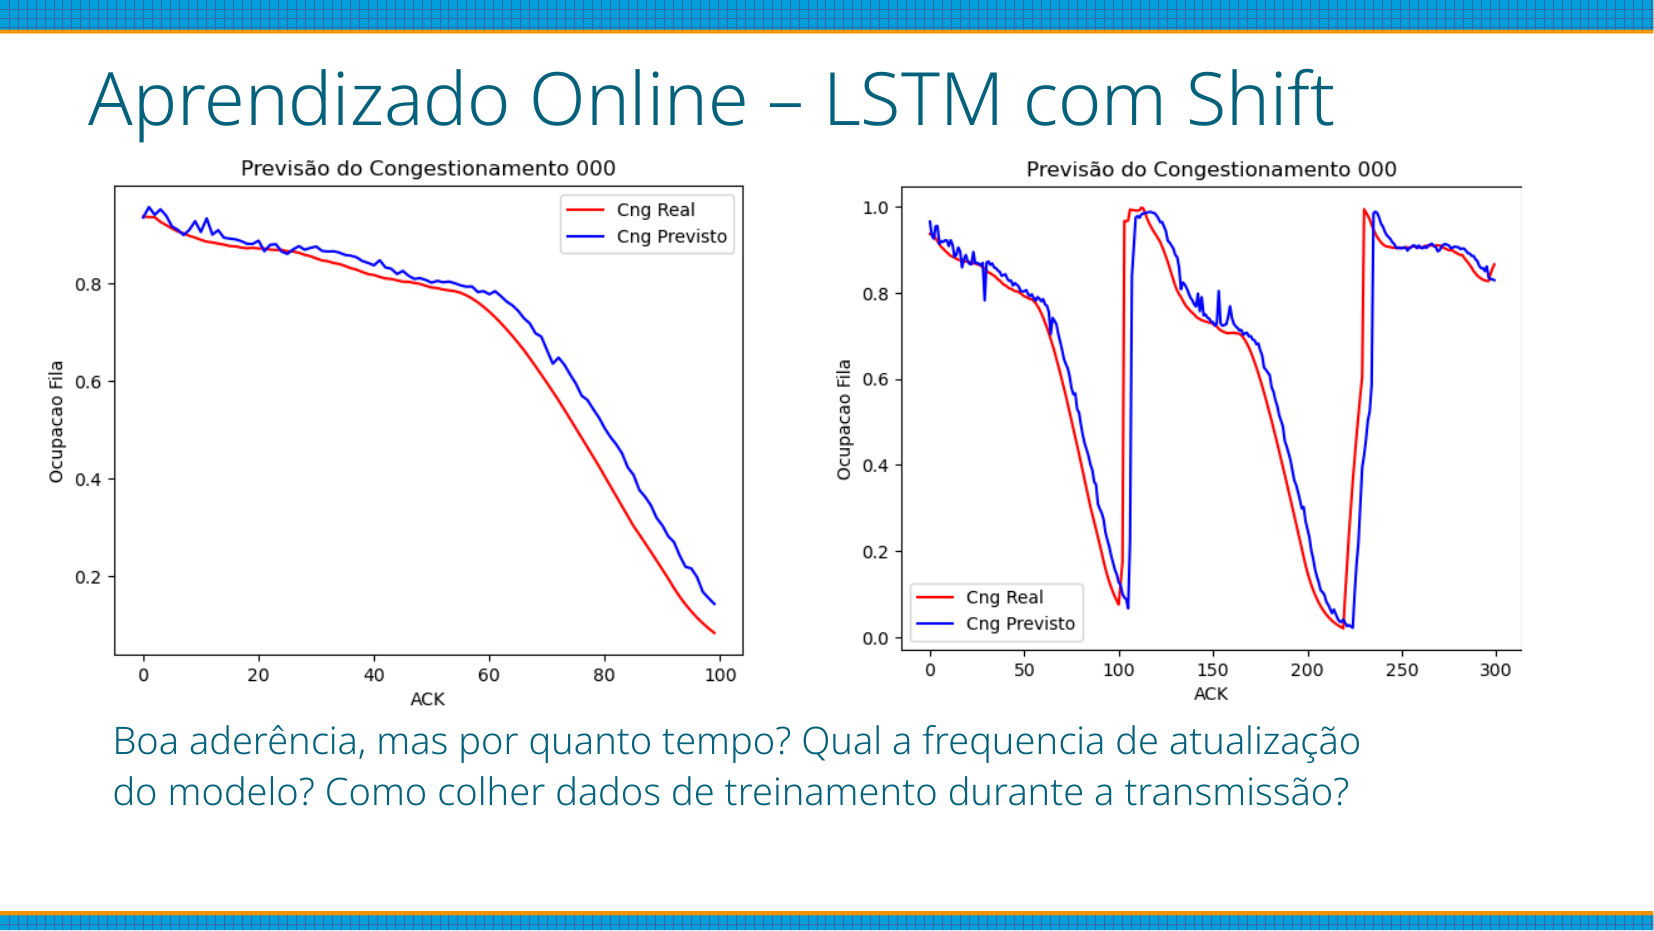

# Aprendizado Online – LSTM com Shift
Boa aderência, mas por quanto tempo? Qual a frequencia de atualização do modelo? Como colher dados de treinamento durante a transmissão?